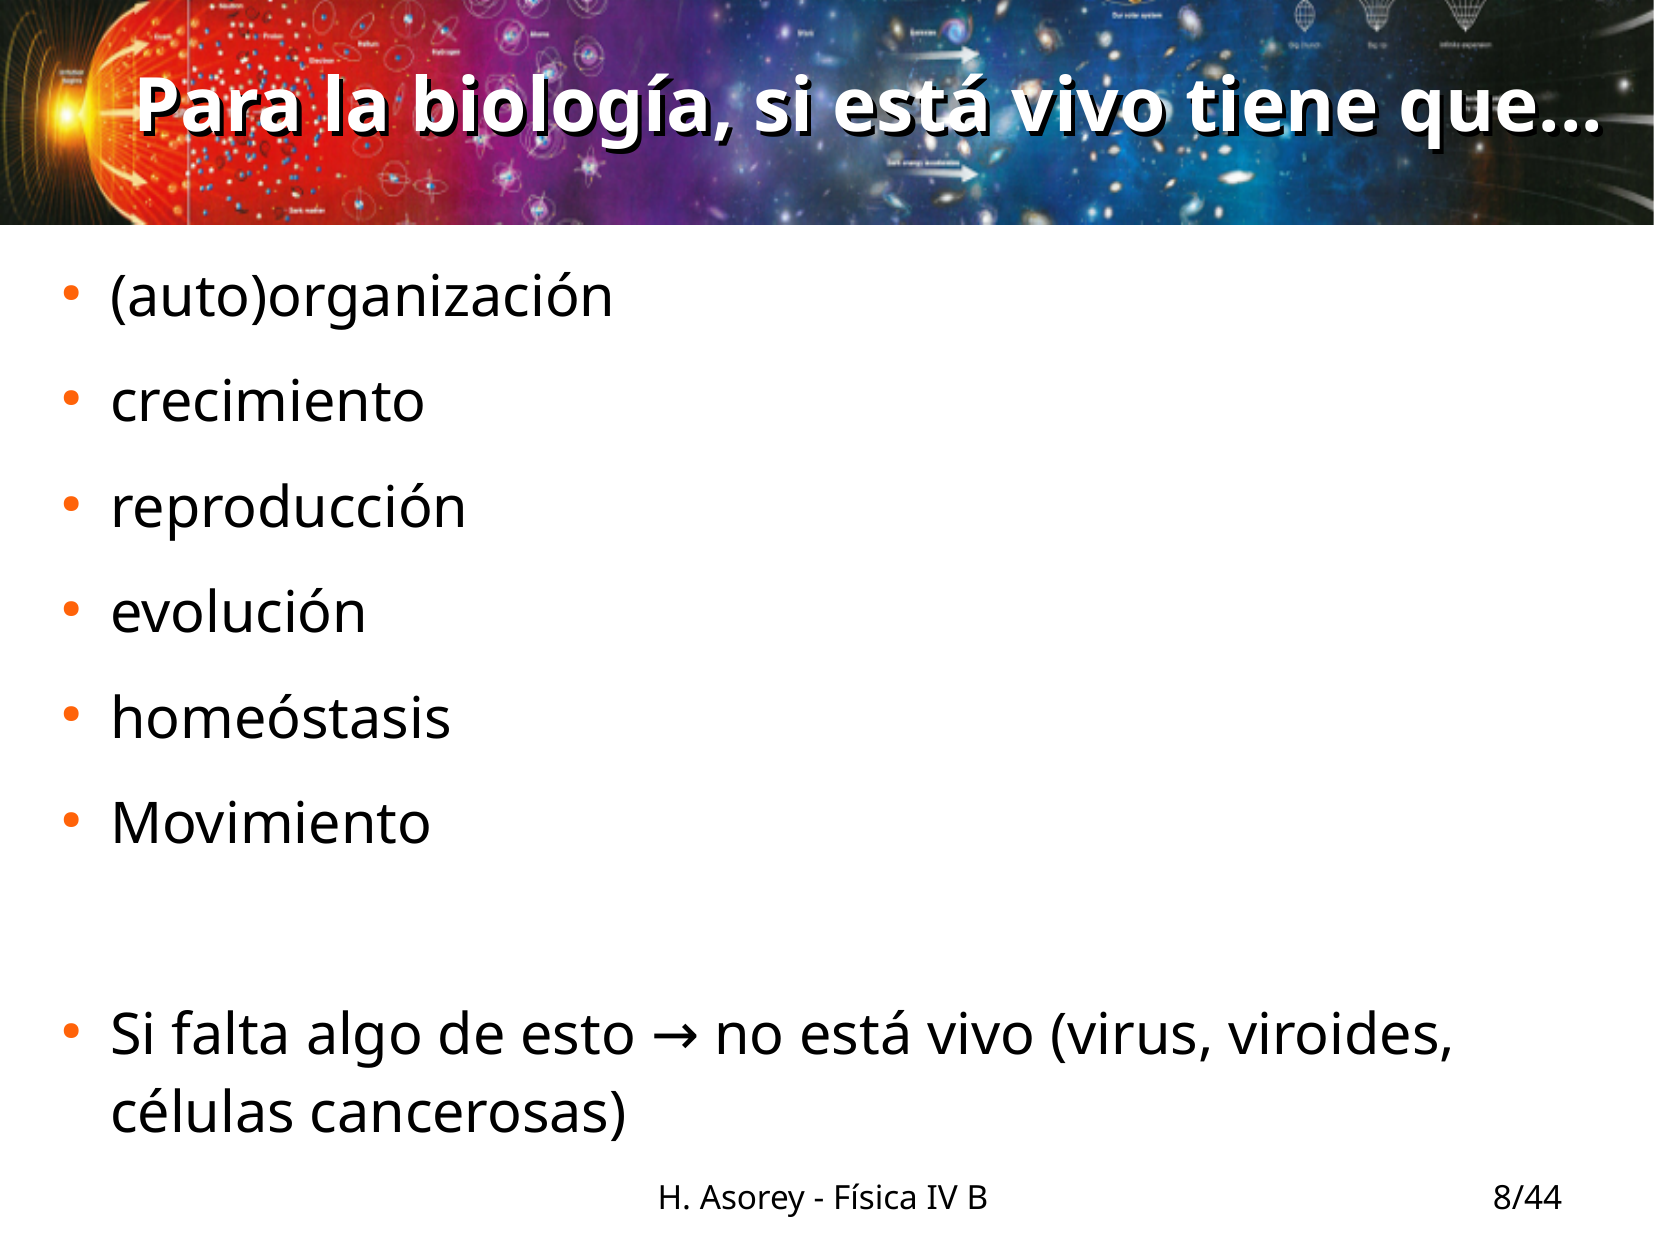

# Para la biología, si está vivo tiene que...
(auto)organización
crecimiento
reproducción
evolución
homeóstasis
Movimiento
Si falta algo de esto → no está vivo (virus, viroides, células cancerosas)
H. Asorey - Física IV B
8